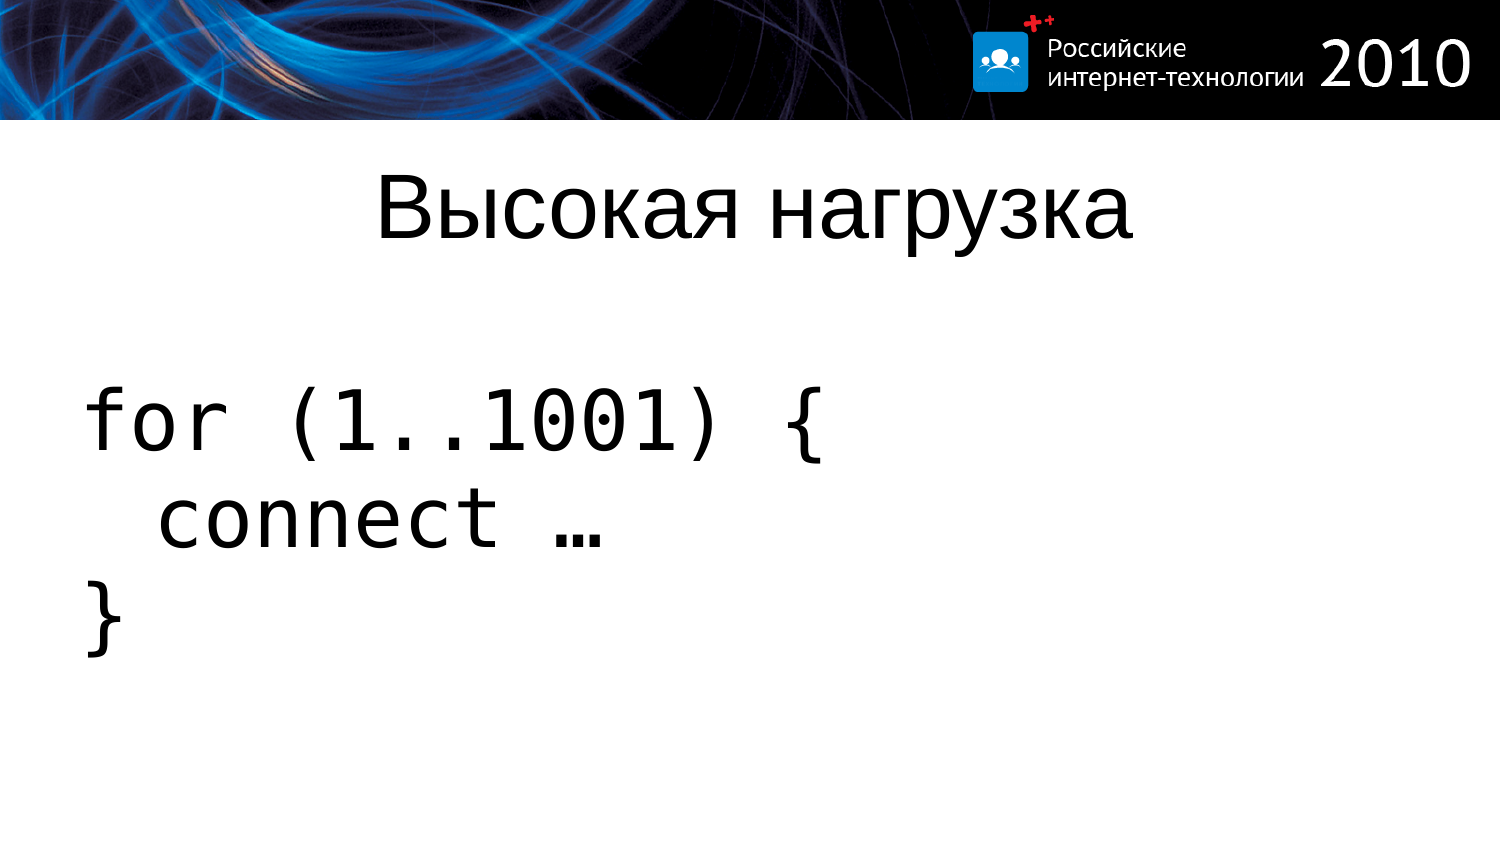

# Высокая нагрузка
for (1..1001) {
	connect …
}